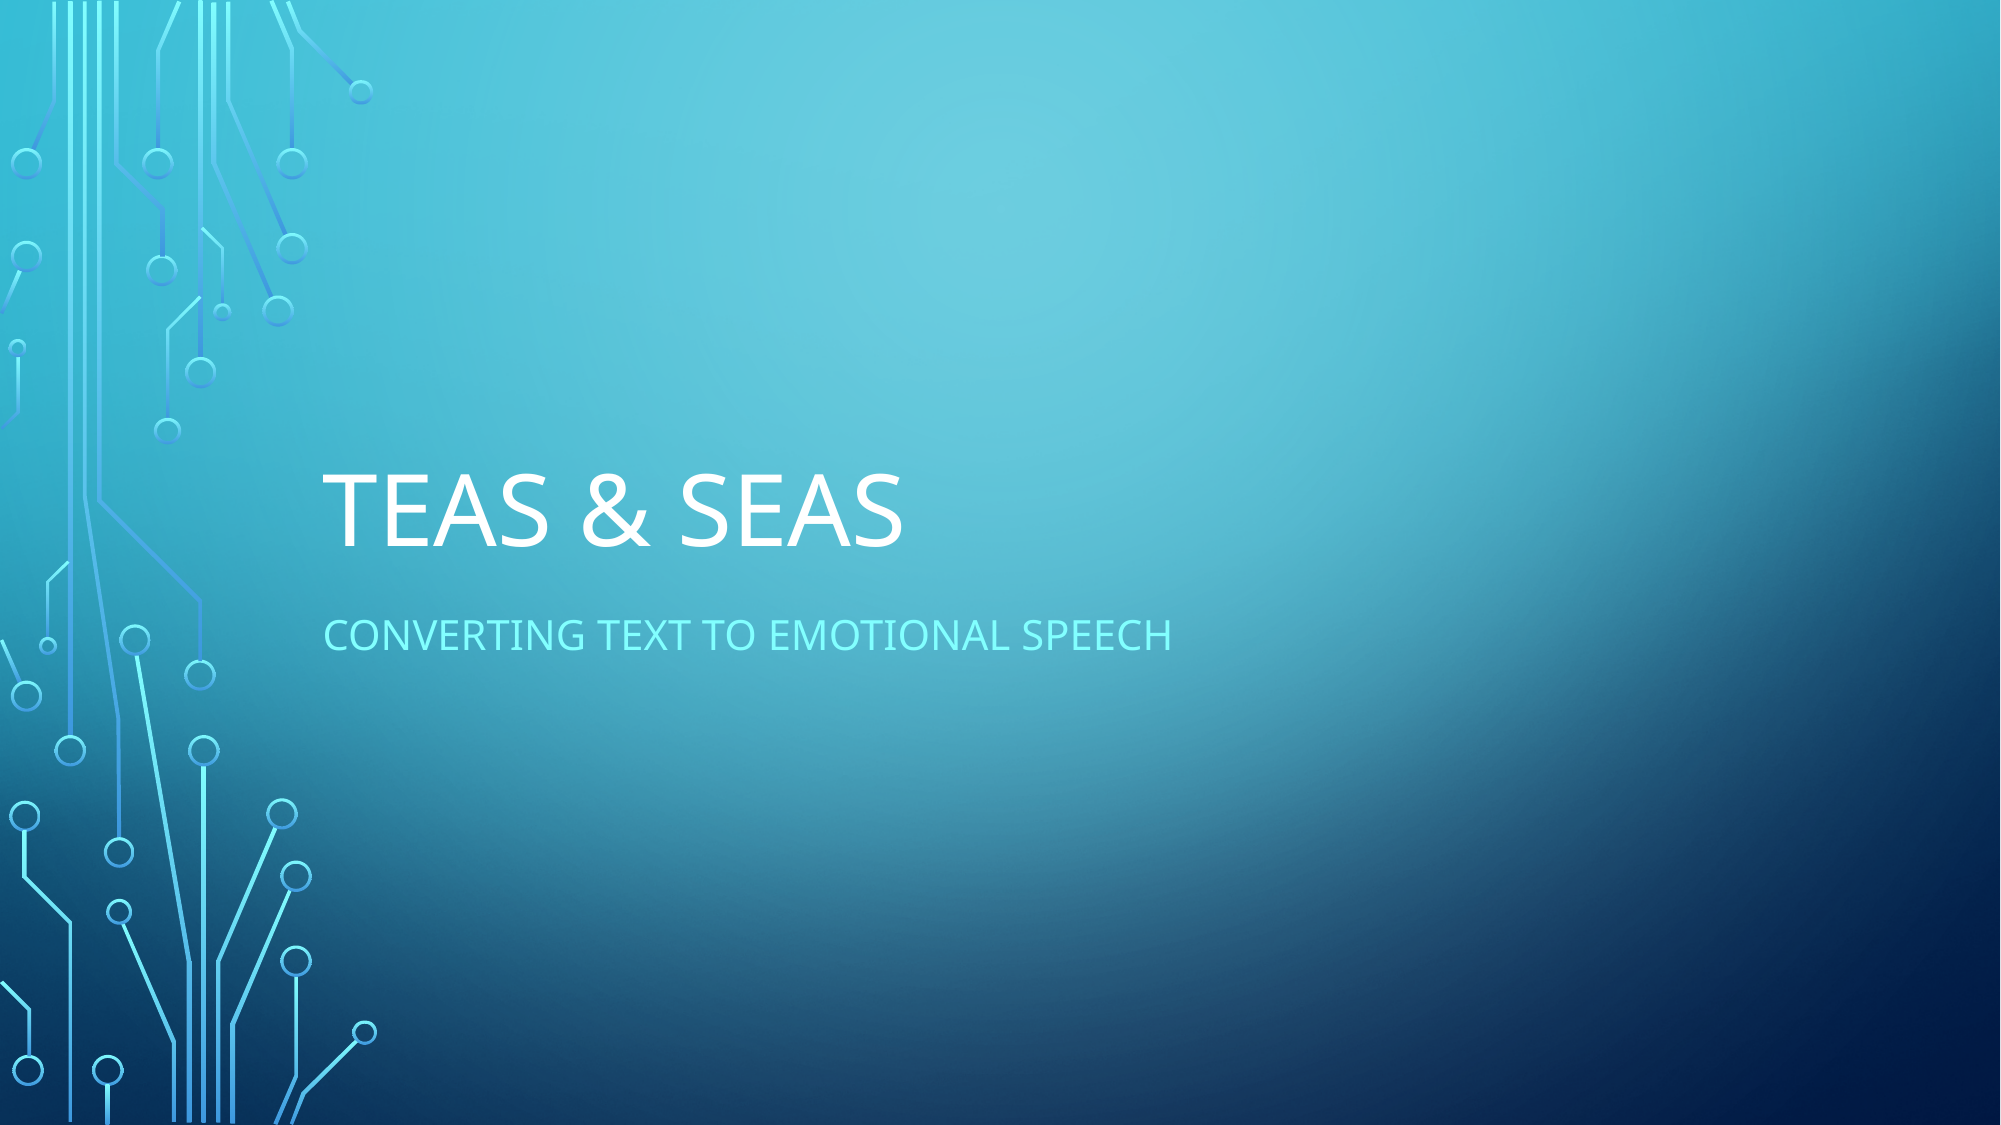

# Teas & Seas
Converting text to emotional SpeEch